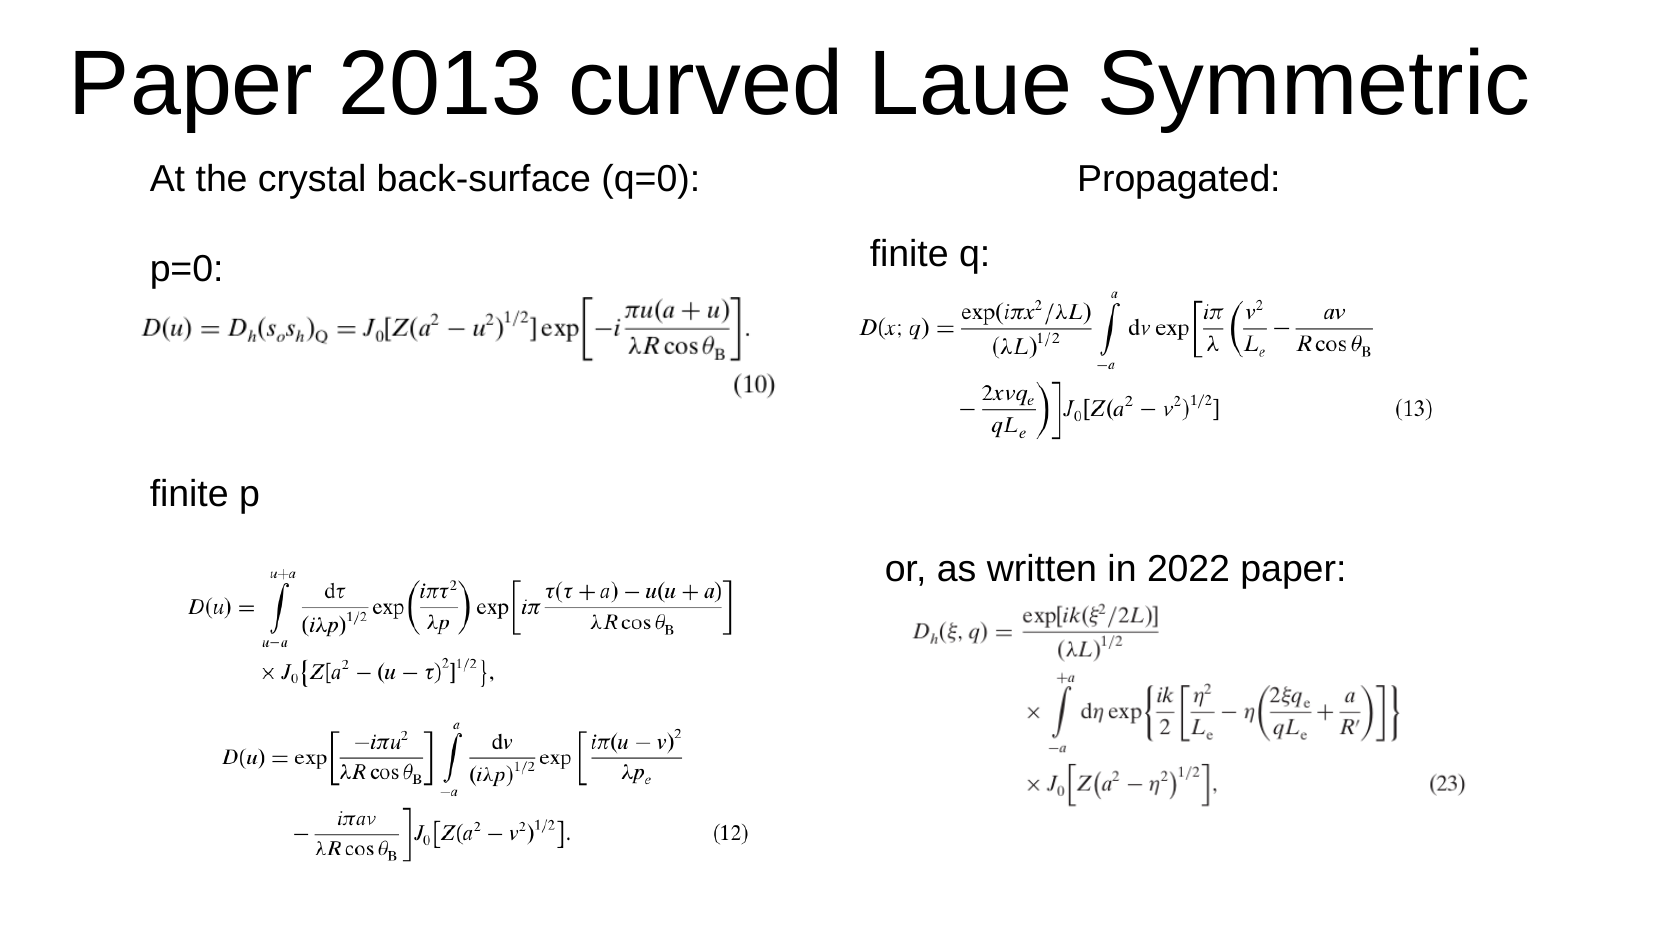

Paper 2013 curved Laue Symmetric
At the crystal back-surface (q=0): Propagated:
finite q:
p=0:
finite p
or, as written in 2022 paper: